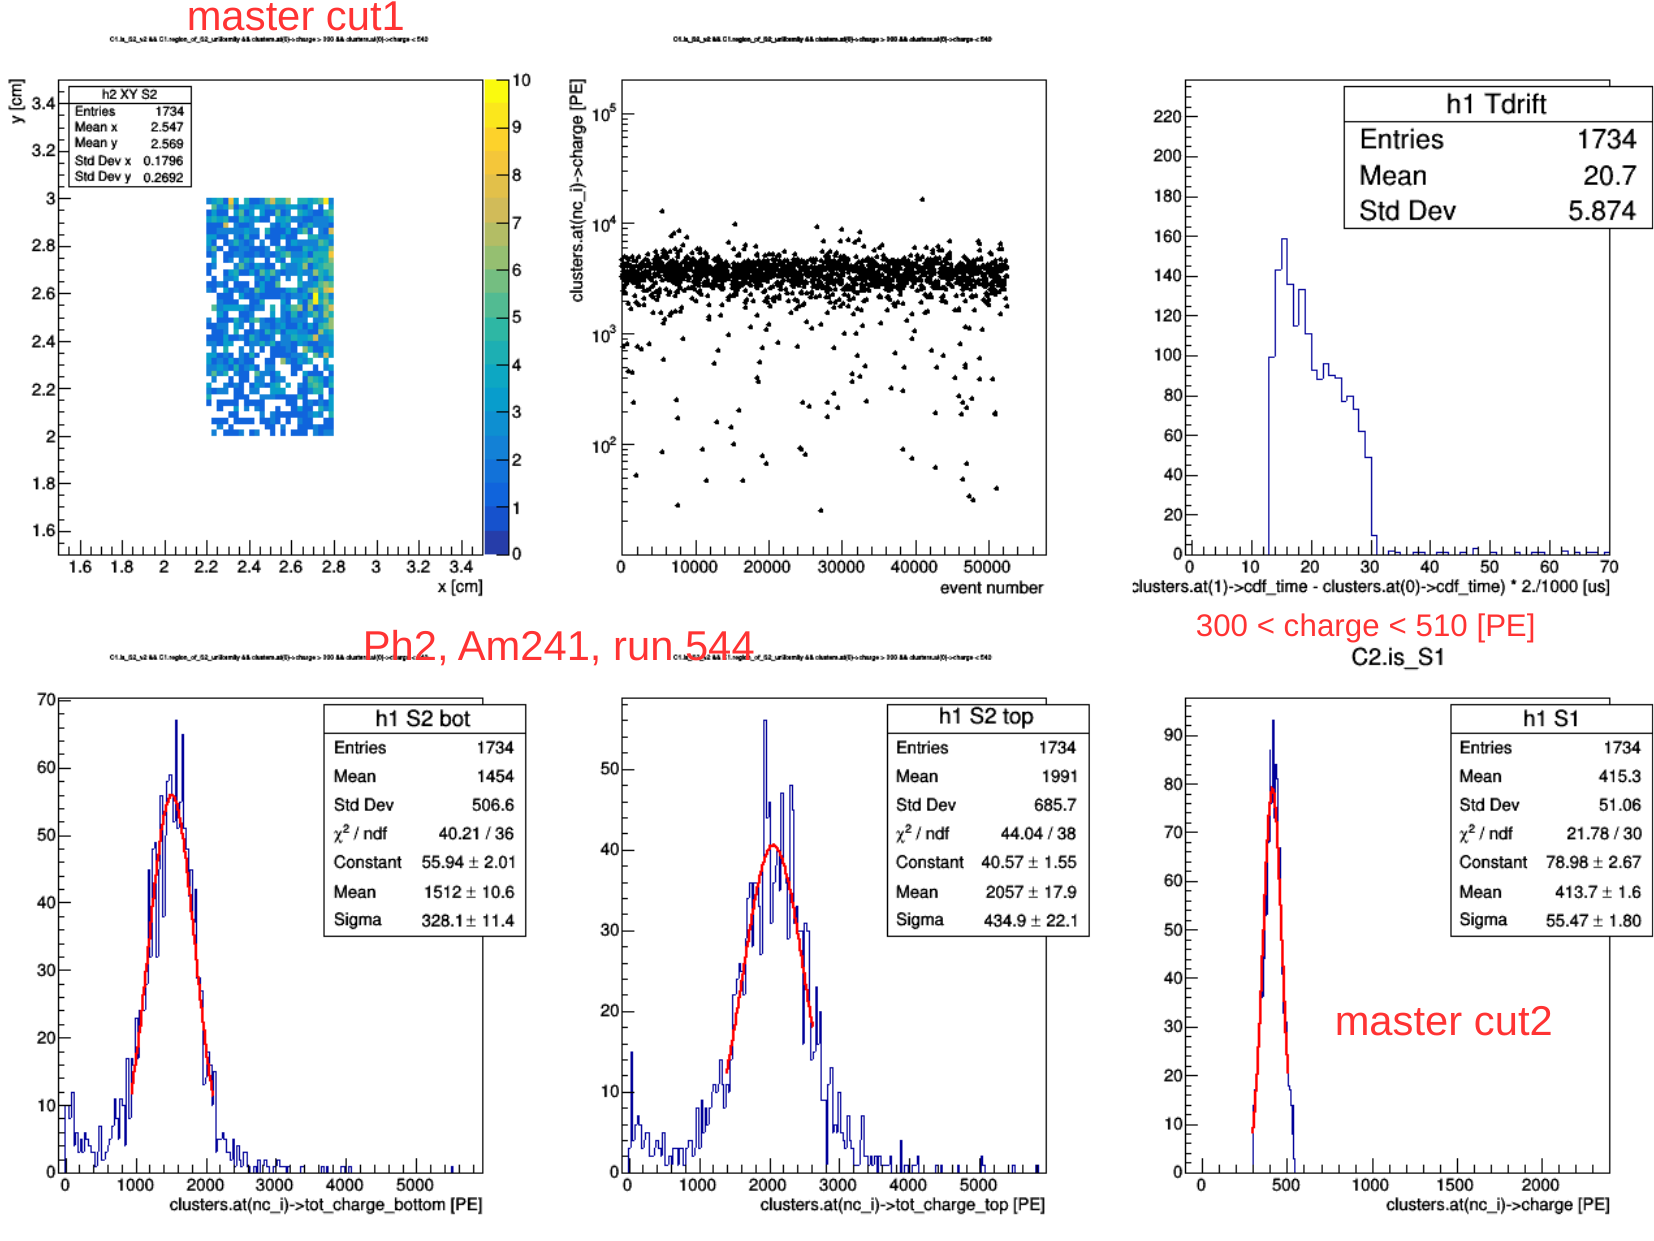

master cut1
300 < charge < 510 [PE]
Ph2, Am241, run 544
master cut2